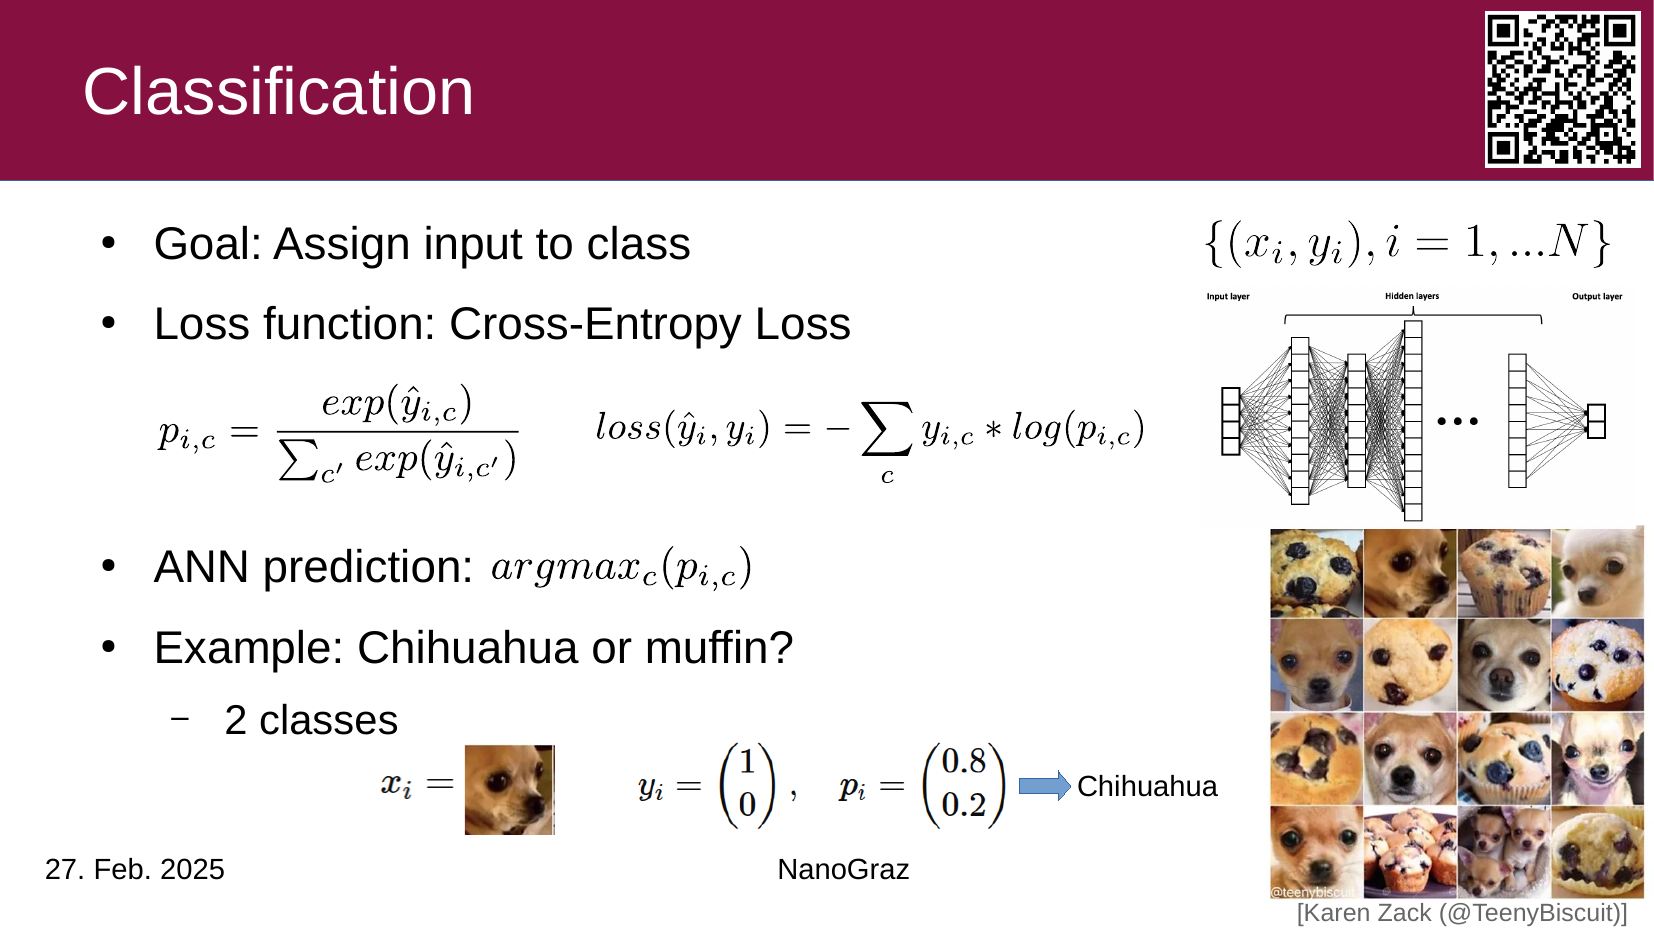

# Classification
Goal: Assign input to class
Loss function: Cross-Entropy Loss
ANN prediction:
Example: Chihuahua or muffin?
2 classes
Chihuahua
[Karen Zack (@TeenyBiscuit)]